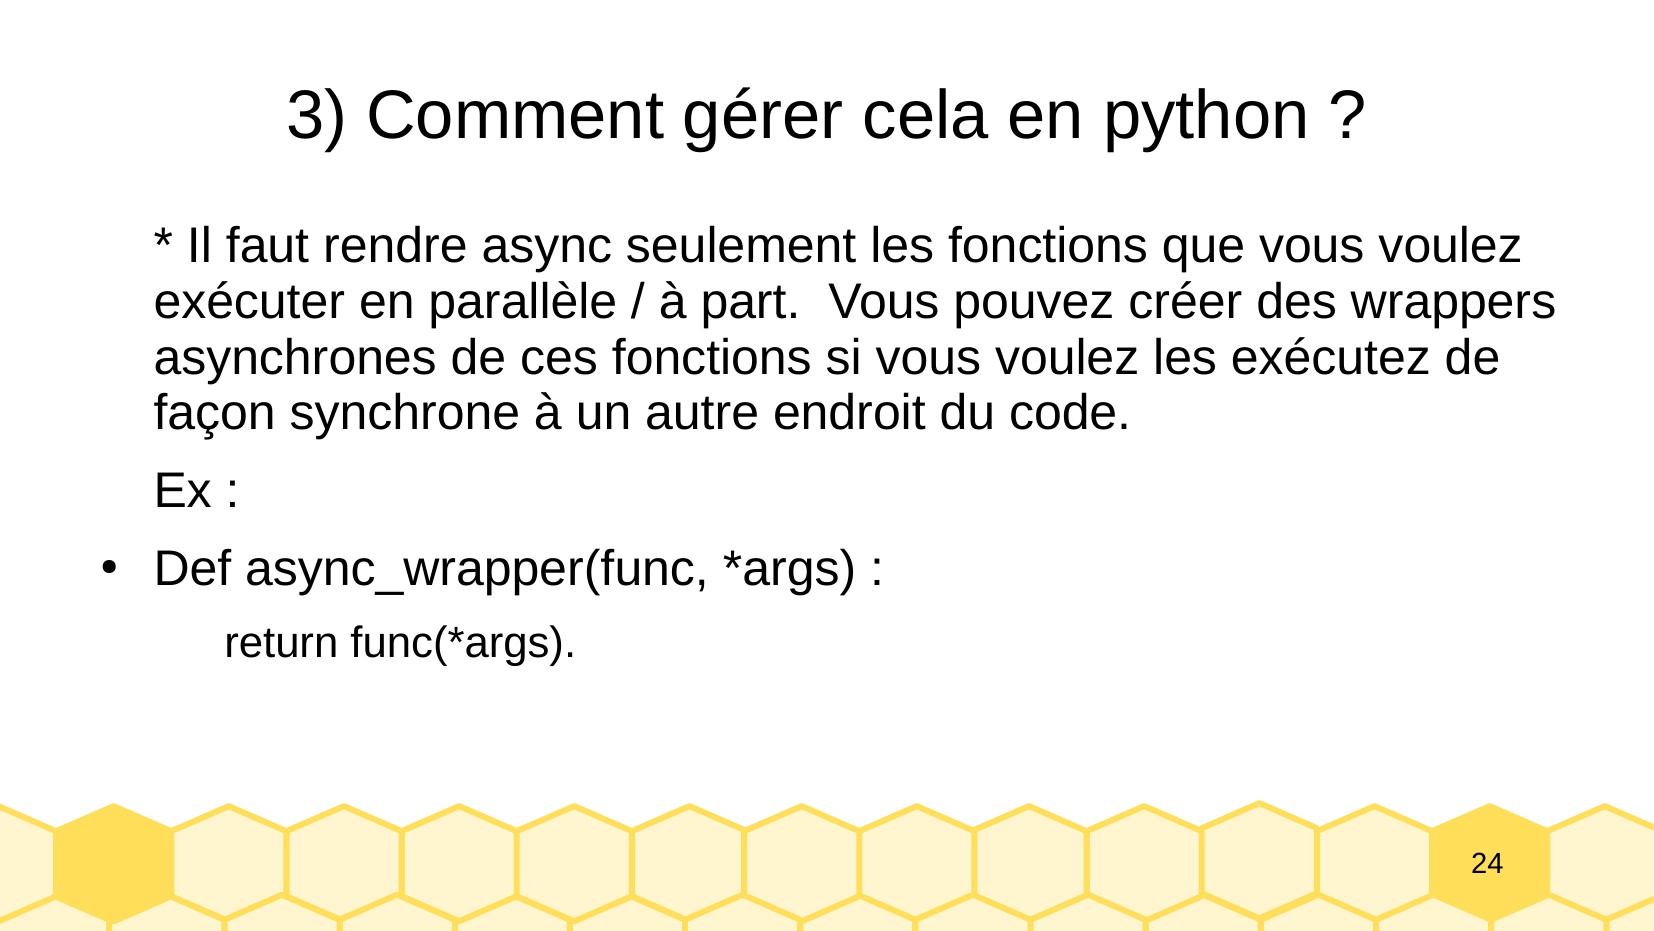

# 3) Comment gérer cela en python ?
* Il faut rendre async seulement les fonctions que vous voulez exécuter en parallèle / à part. Vous pouvez créer des wrappers asynchrones de ces fonctions si vous voulez les exécutez de façon synchrone à un autre endroit du code.
Ex :
Def async_wrapper(func, *args) :
return func(*args).